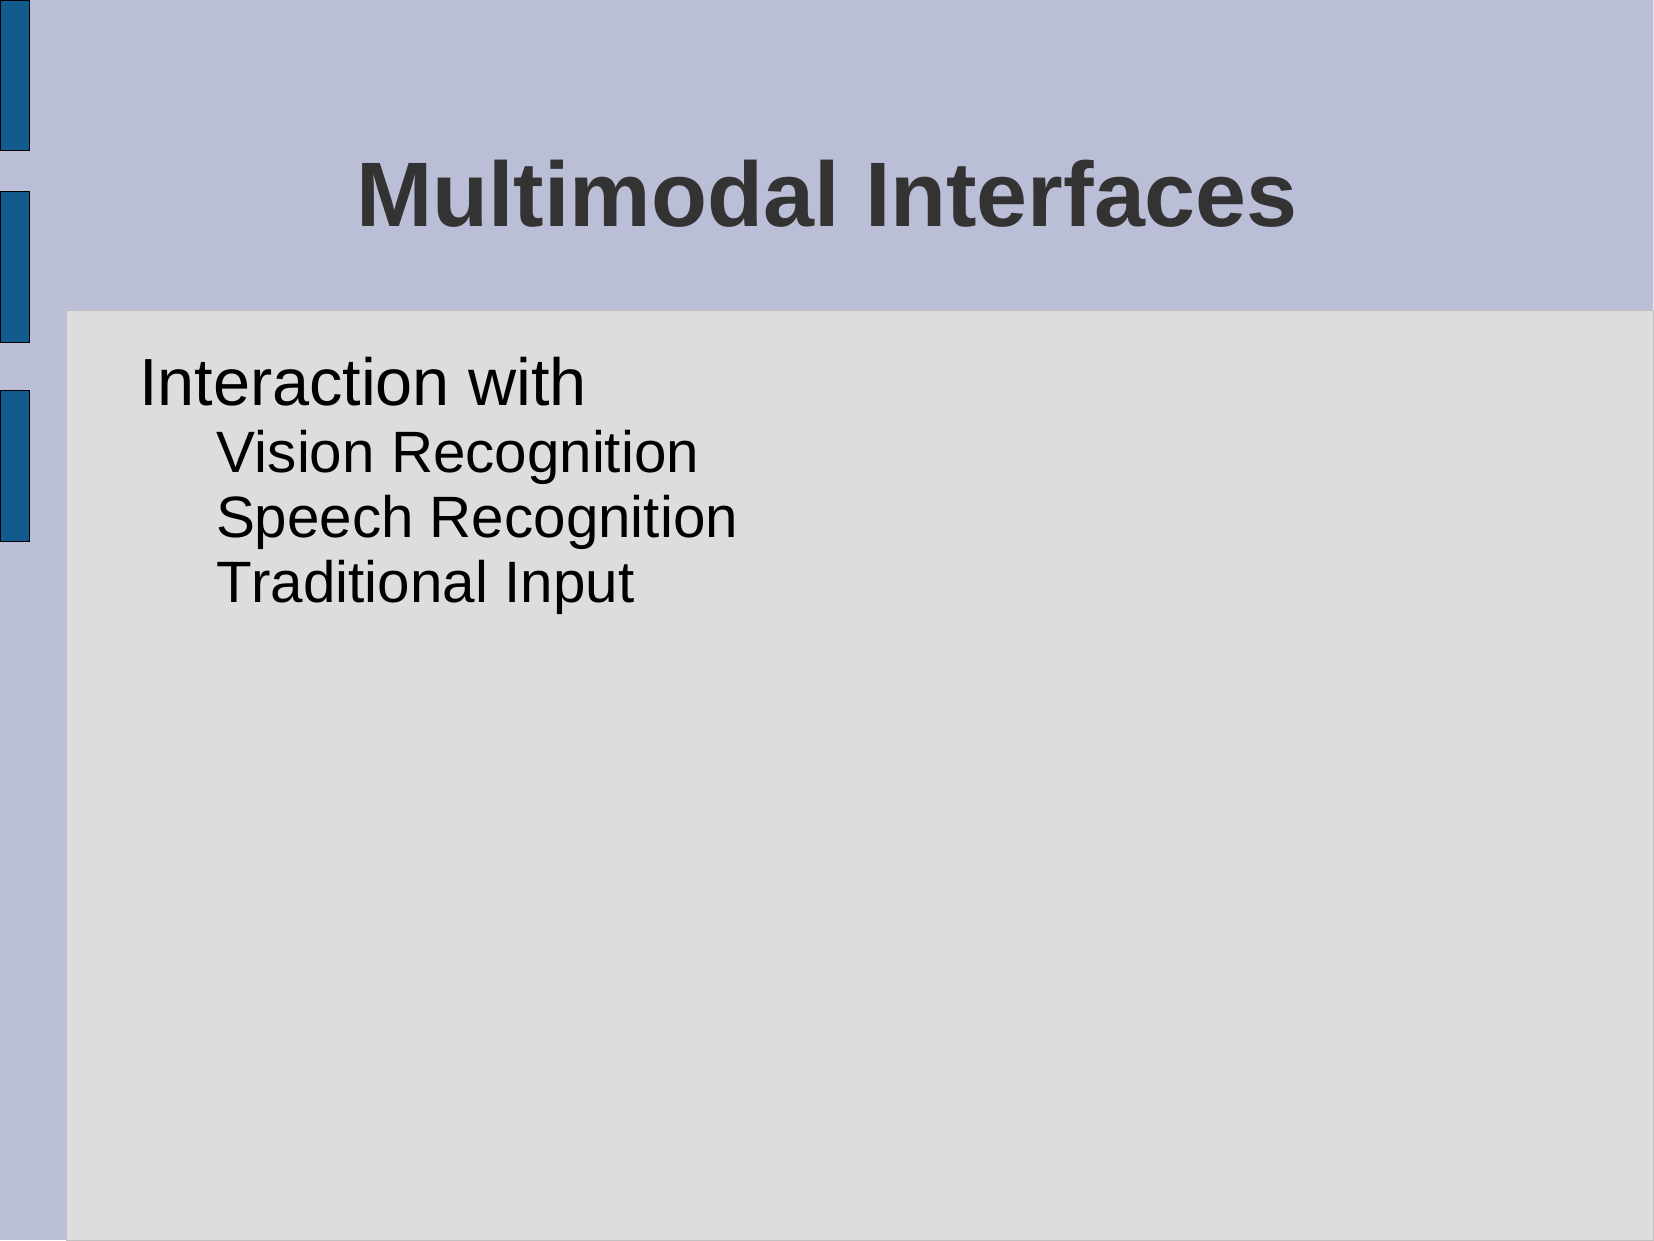

# Multimodal Interfaces
Interaction with
Vision Recognition
Speech Recognition
Traditional Input